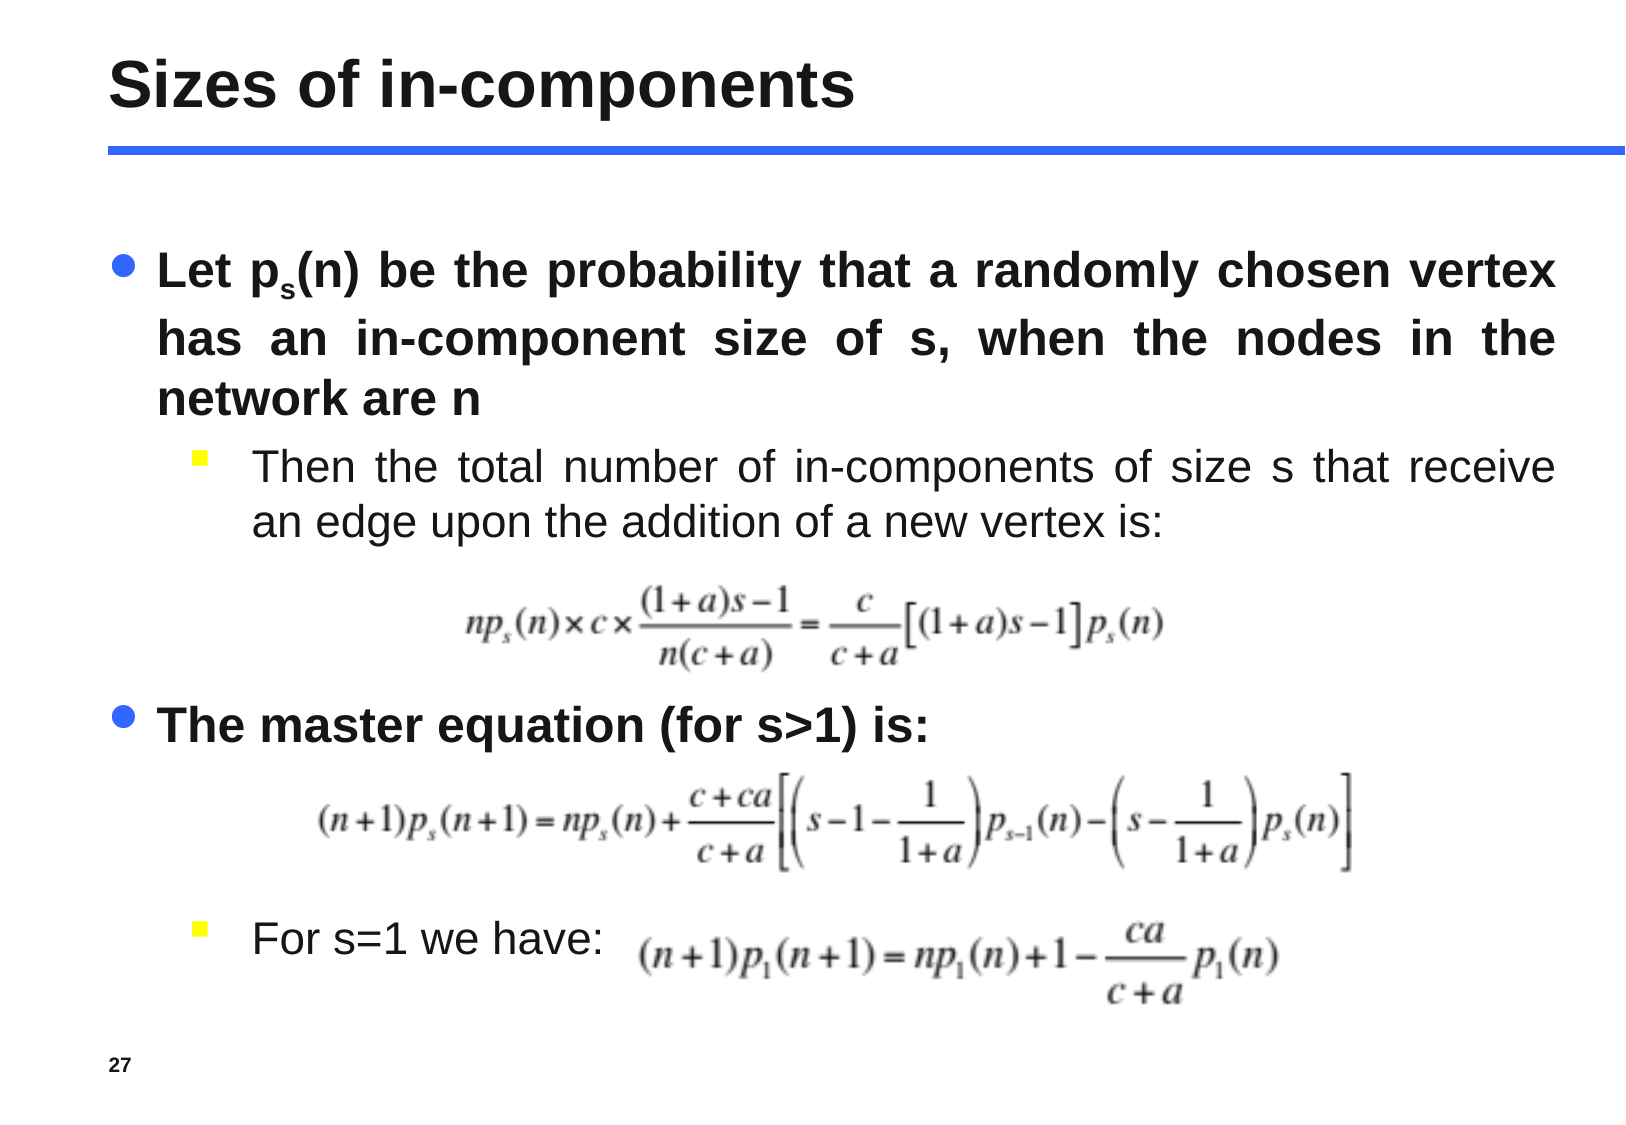

# Sizes of in-components
Let ps(n) be the probability that a randomly chosen vertex has an in-component size of s, when the nodes in the network are n
Then the total number of in-components of size s that receive an edge upon the addition of a new vertex is:
The master equation (for s>1) is:
For s=1 we have: